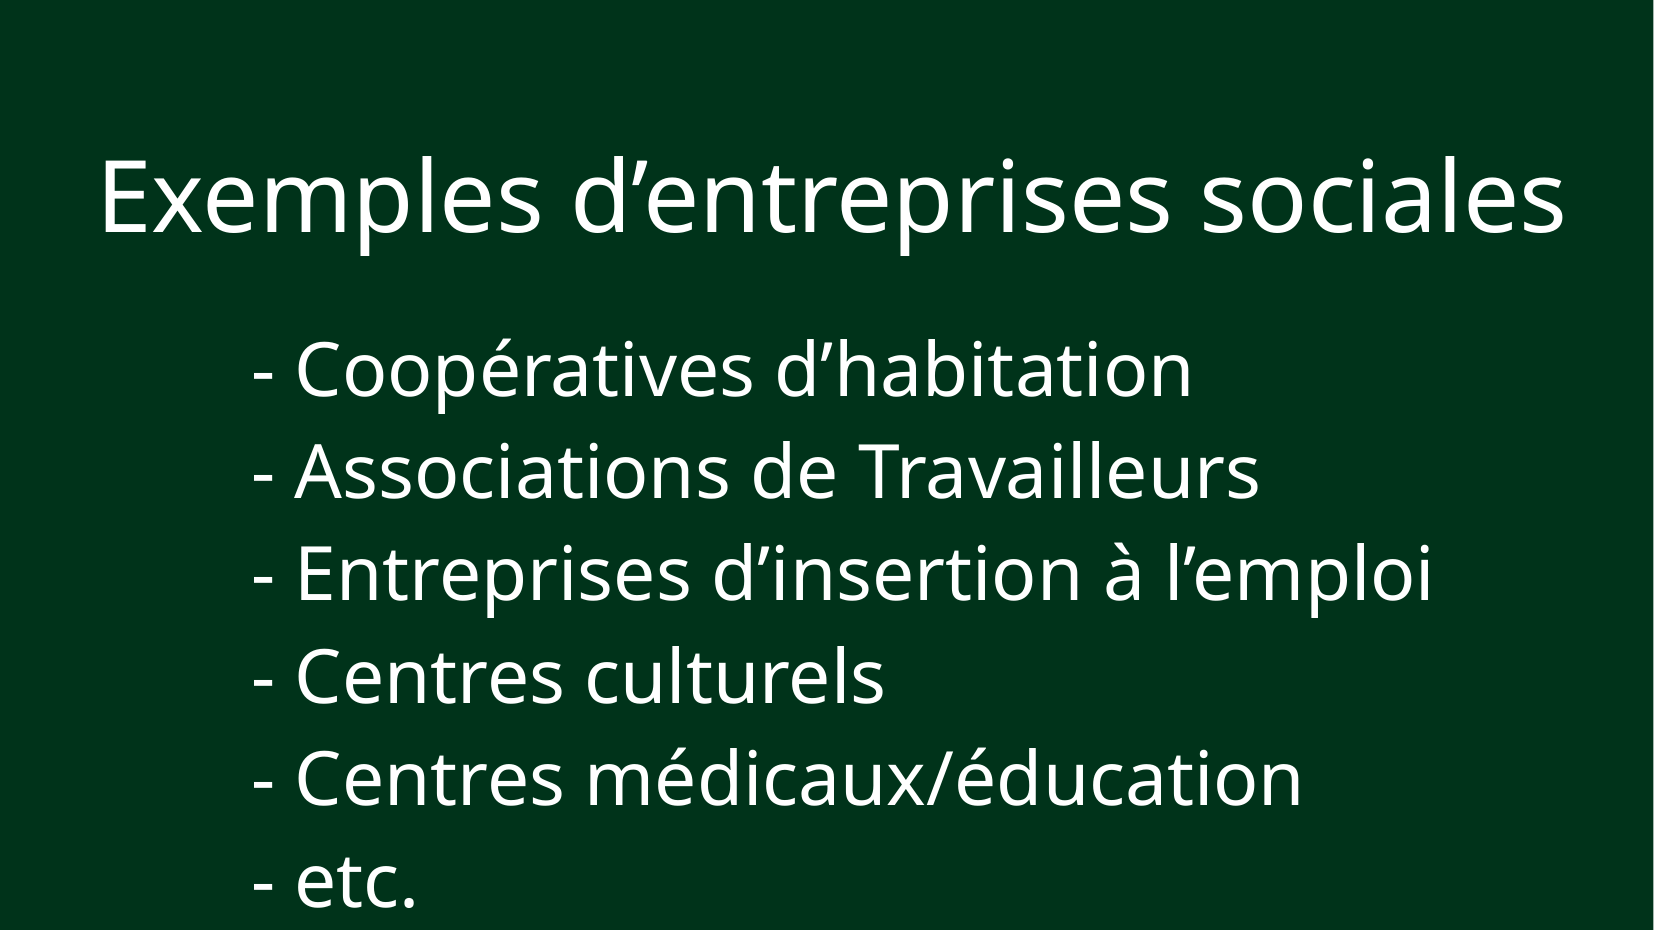

Exemples d’entreprises sociales
- Coopératives d’habitation
- Associations de Travailleurs
- Entreprises d’insertion à l’emploi
- Centres culturels
- Centres médicaux/éducation
- etc.